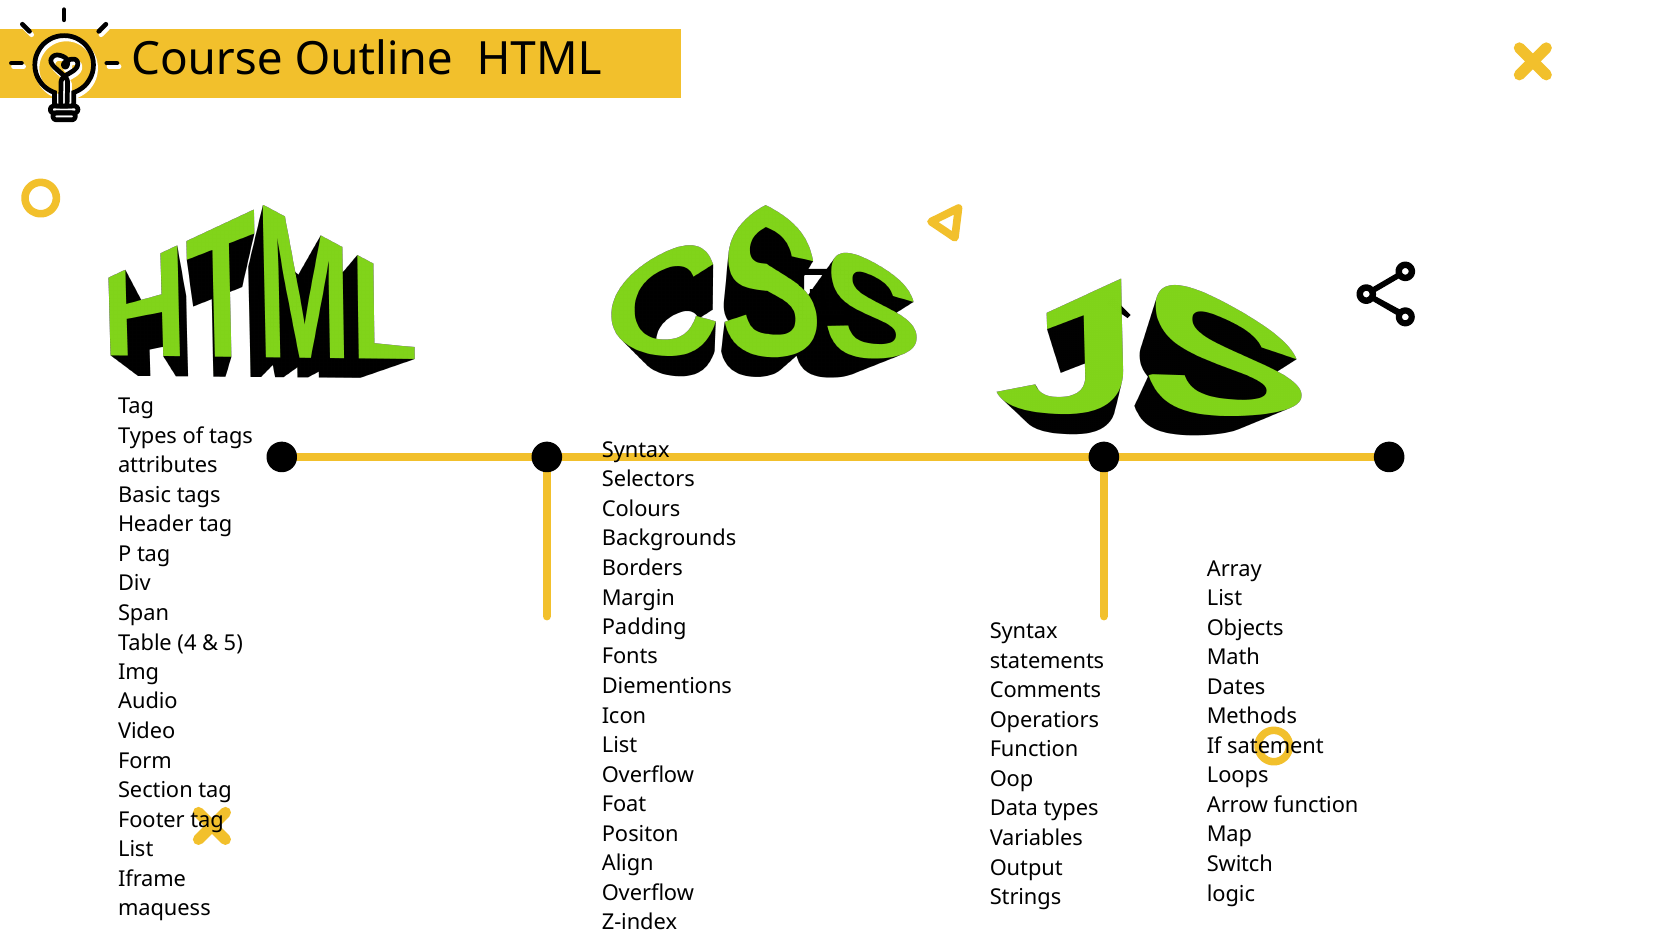

# Course Outline HTML
HTML
CSS
JS
Tag
Types of tags
attributes
Basic tags
Header tag
P tag
Div
Span
Table (4 & 5)
Img
Audio
Video
Form
Section tag
Footer tag
List
Iframe
maquess
Syntax
Selectors
Colours
Backgrounds
Borders
Margin
Padding
Fonts
Diementions
Icon
List
Overflow
Foat
Positon
Align
Overflow
Z-index
Table
links
Array
List
Objects
Math
Dates
Methods
If satement
Loops
Arrow function
Map
Switch
logic
Syntax
statements
Comments
Operatiors
Function
Oop
Data types
Variables
Output
Strings